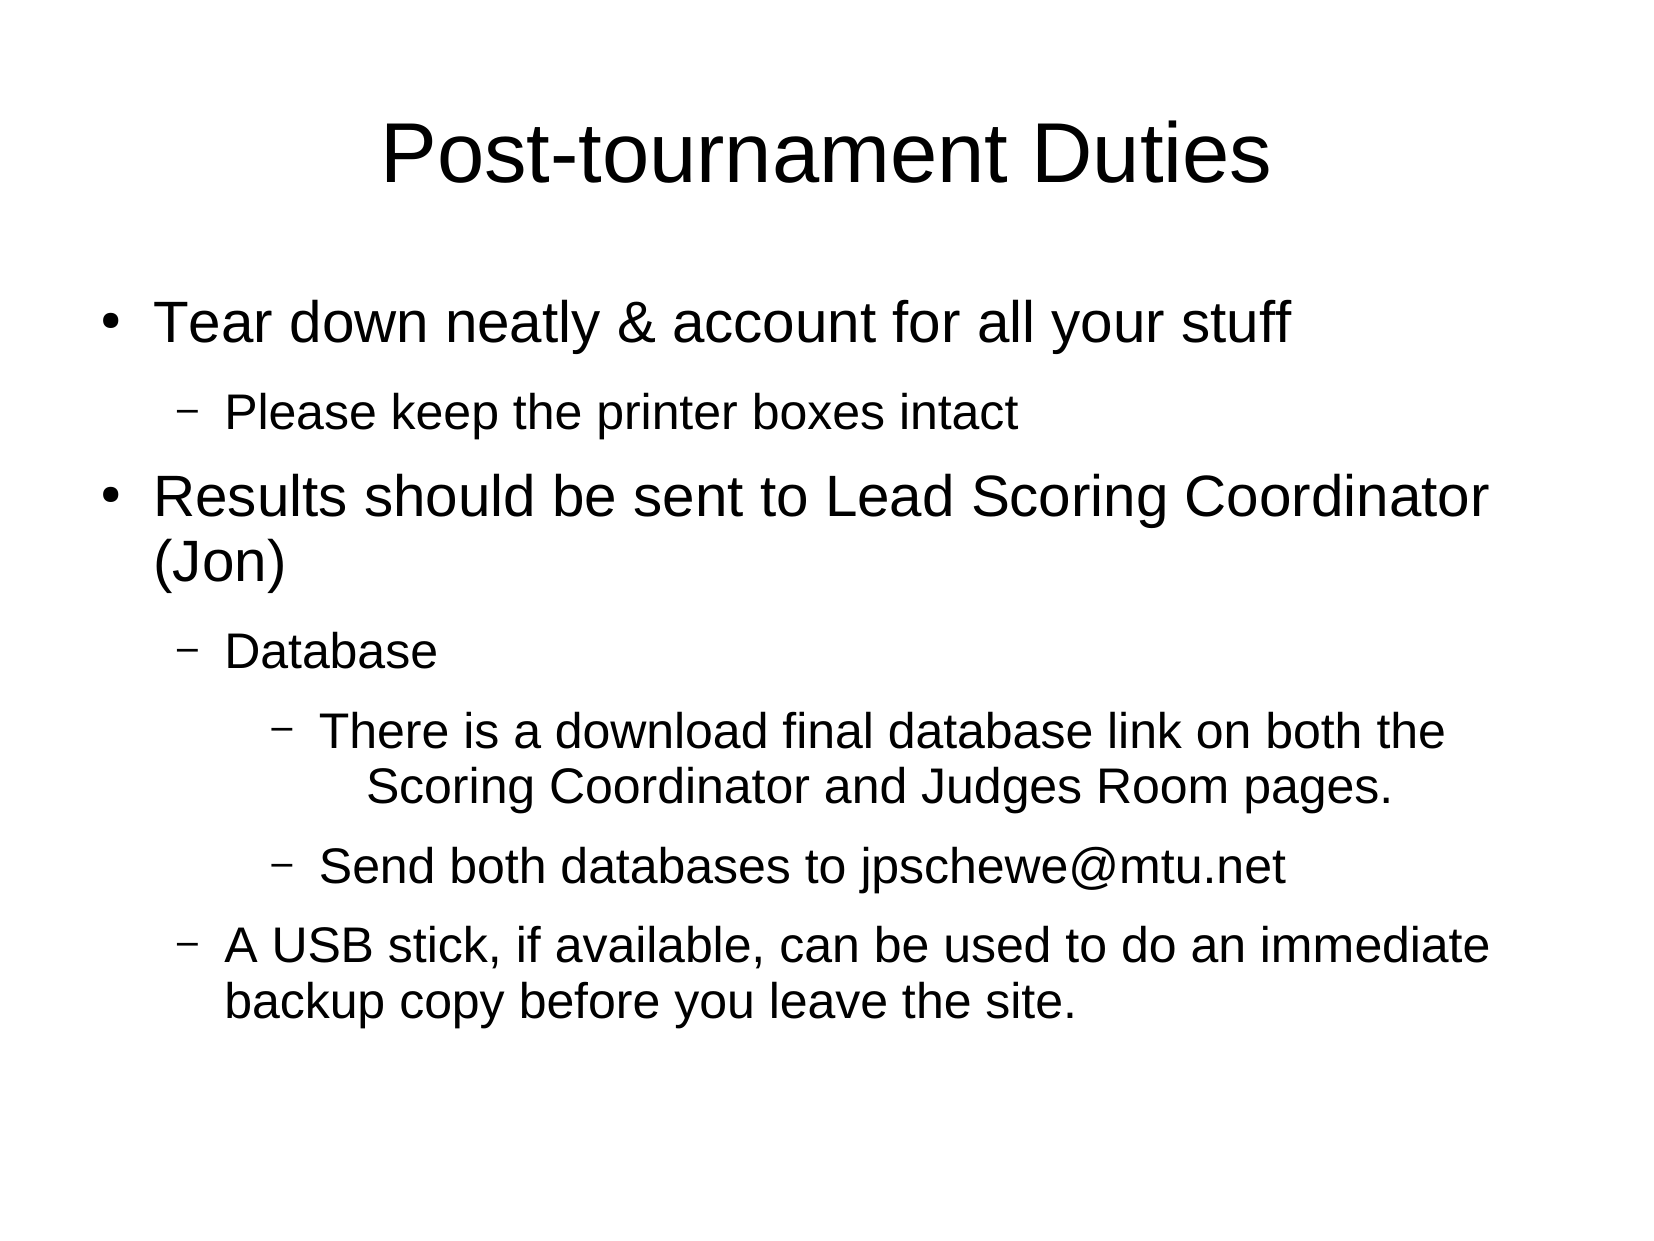

# Post-tournament Duties
Tear down neatly & account for all your stuff
Please keep the printer boxes intact
Results should be sent to Lead Scoring Coordinator (Jon)
Database
There is a download final database link on both the Scoring Coordinator and Judges Room pages.
Send both databases to jpschewe@mtu.net
A USB stick, if available, can be used to do an immediate backup copy before you leave the site.